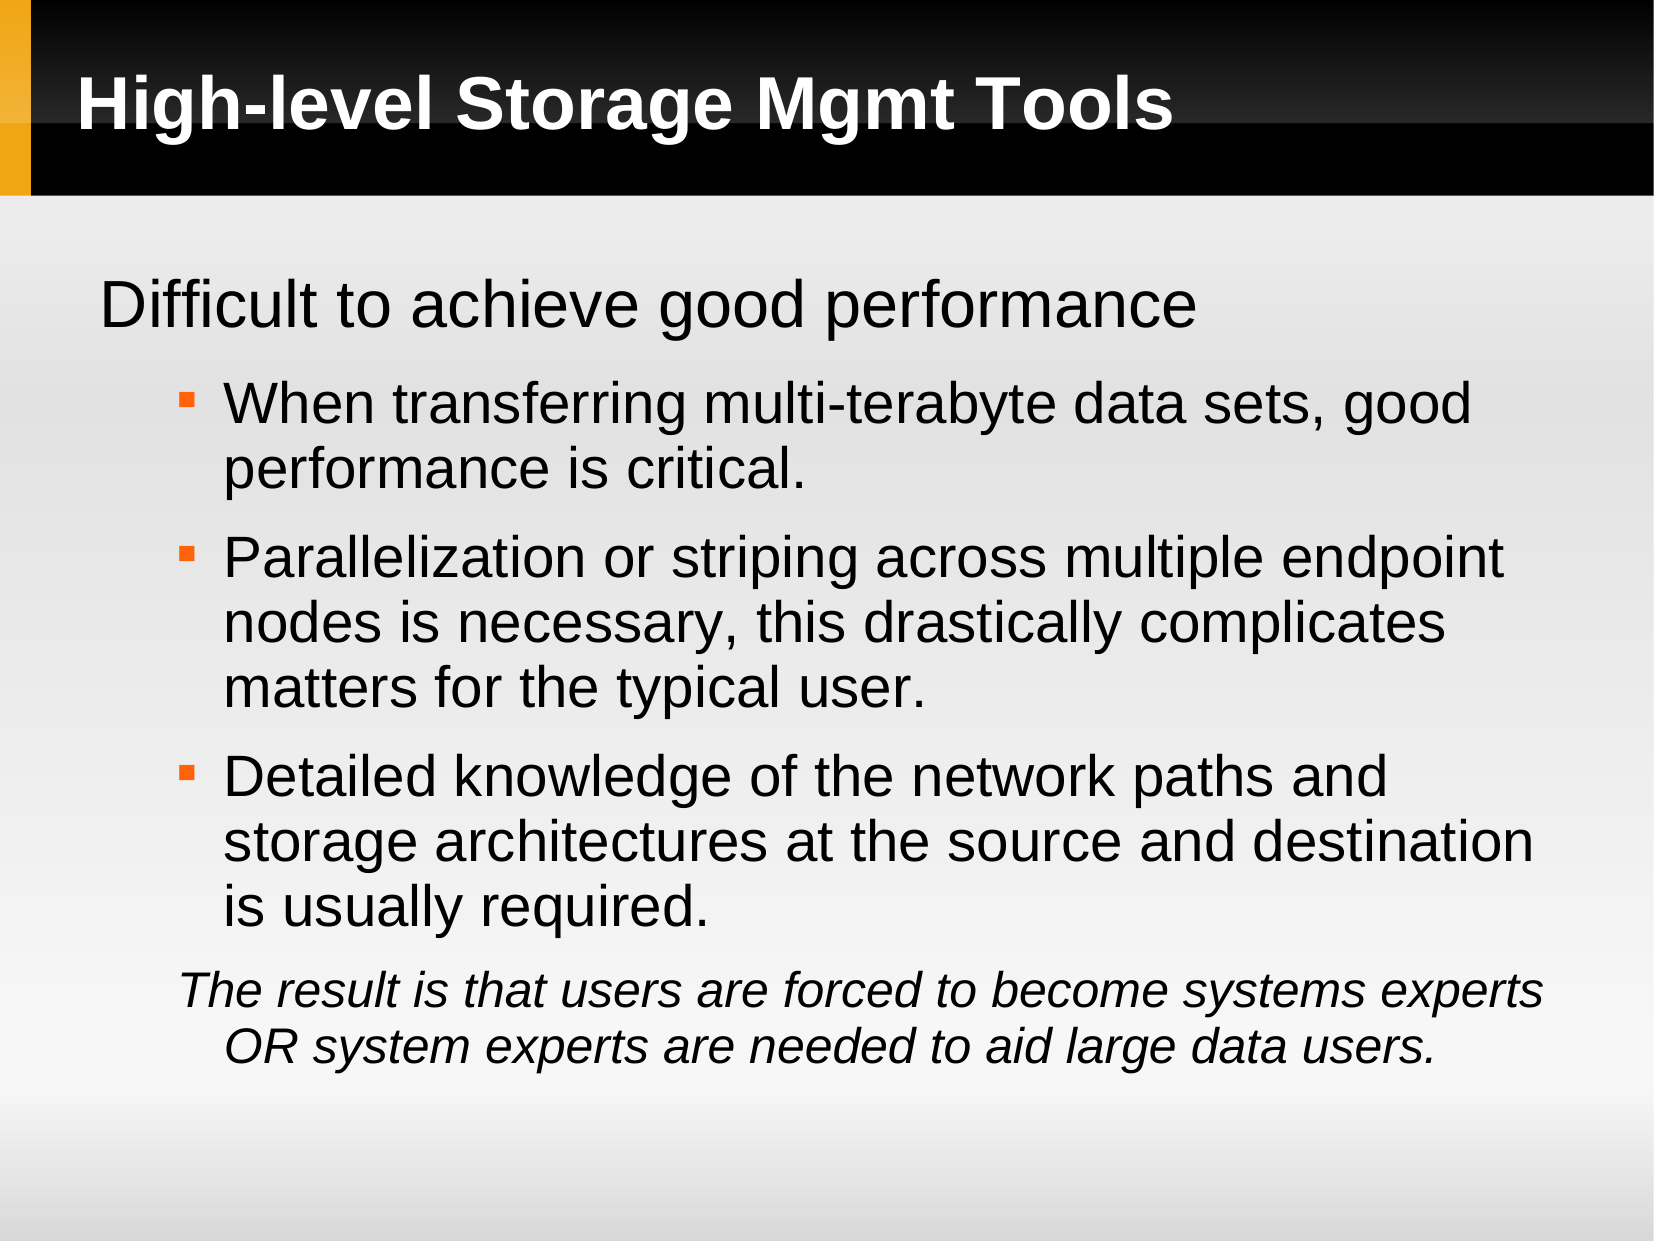

# High-level Storage Mgmt Tools
Difficult to achieve good performance
When transferring multi-terabyte data sets, good performance is critical.
Parallelization or striping across multiple endpoint nodes is necessary, this drastically complicates matters for the typical user.
Detailed knowledge of the network paths and storage architectures at the source and destination is usually required.
The result is that users are forced to become systems experts OR system experts are needed to aid large data users.